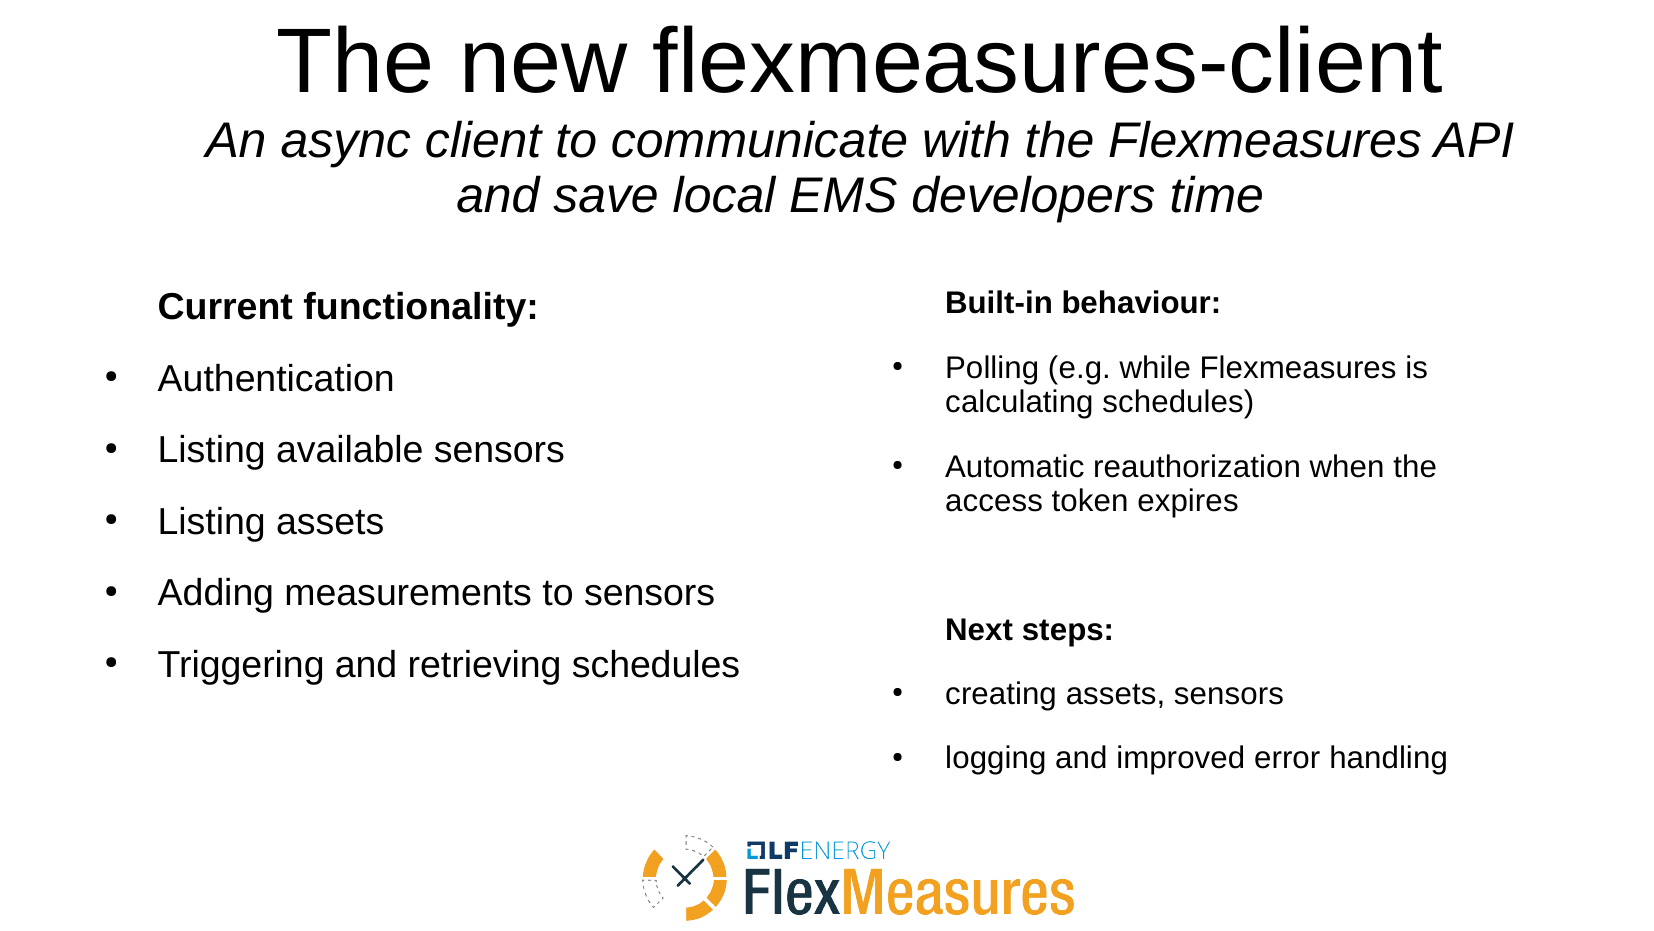

# The new flexmeasures-client An async client to communicate with the Flexmeasures API and save local EMS developers time
Current functionality:
Authentication
Listing available sensors
Listing assets
Adding measurements to sensors
Triggering and retrieving schedules
Built-in behaviour:
Polling (e.g. while Flexmeasures is calculating schedules)
Automatic reauthorization when the access token expires
Next steps:
creating assets, sensors
logging and improved error handling